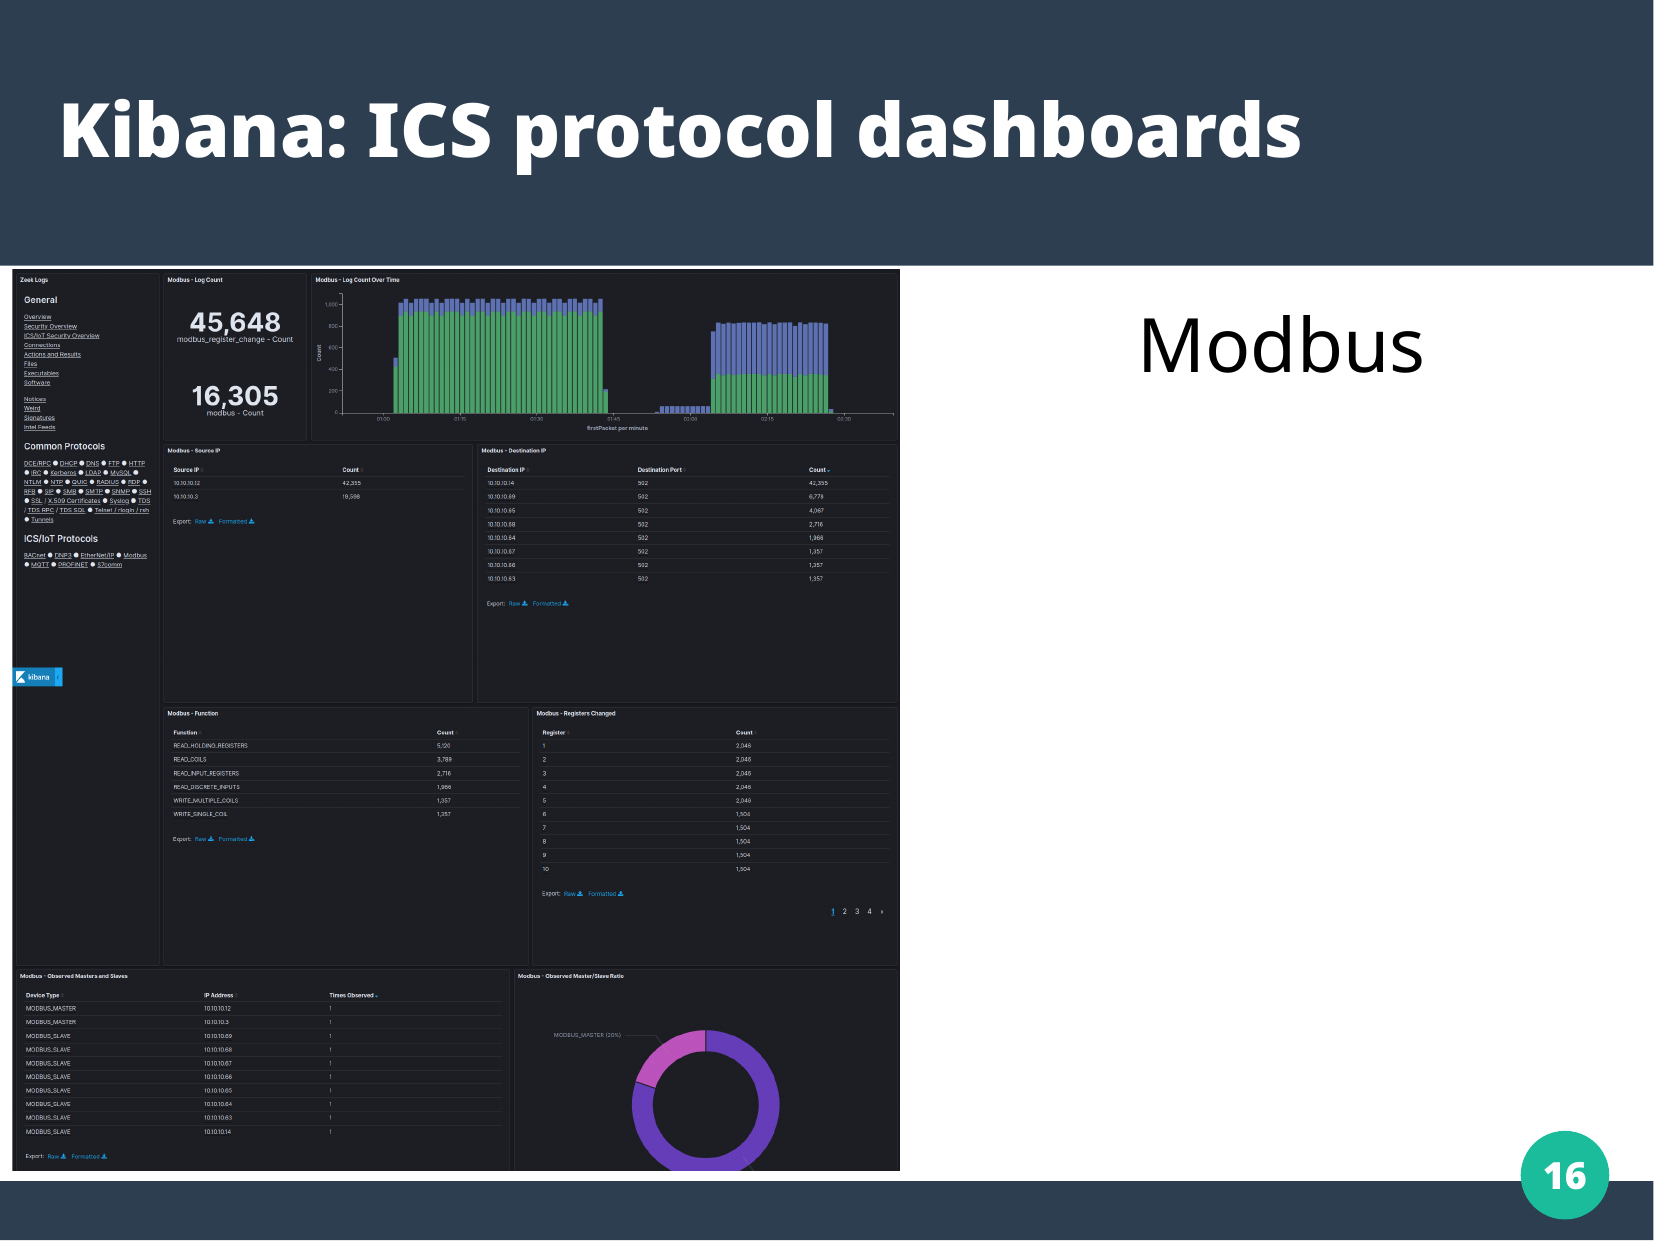

# Kibana: ICS protocol dashboards
Modbus
16